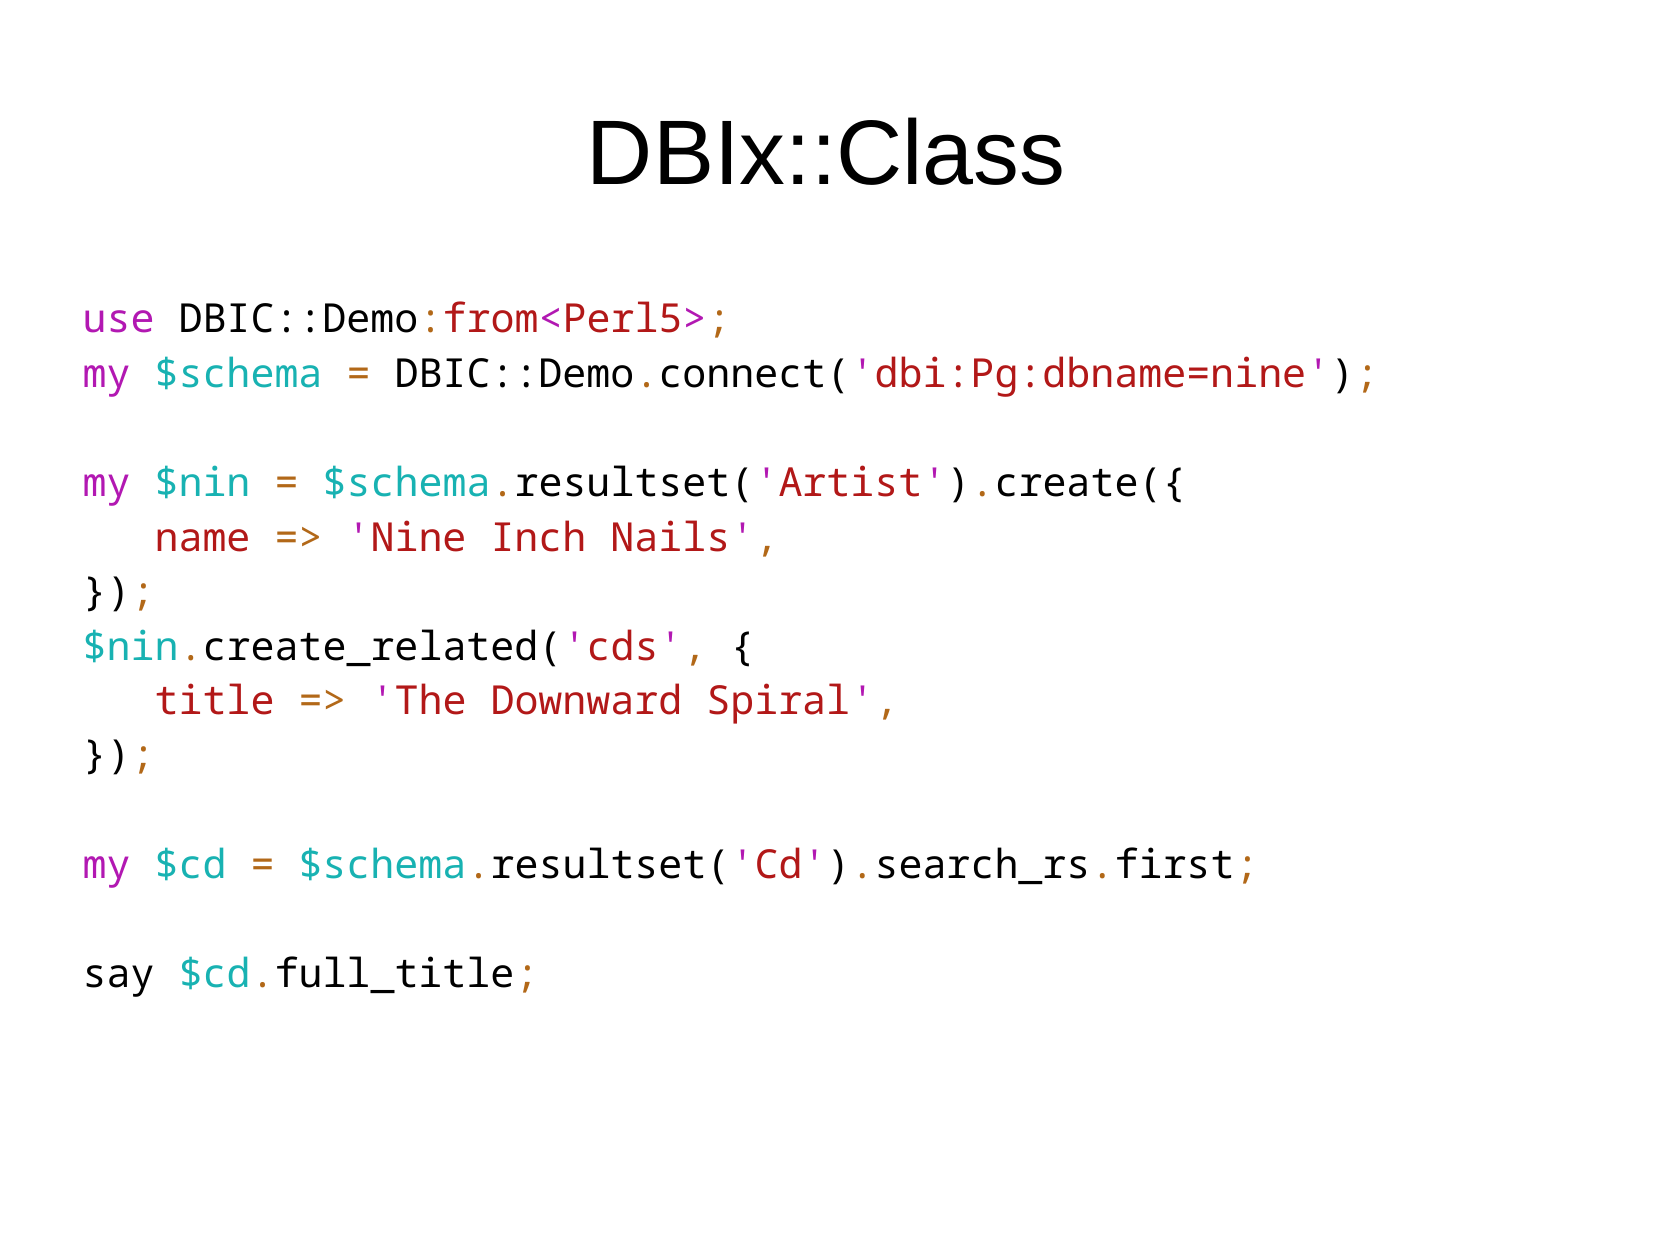

# DBIx::Class
use DBIC::Demo:from<Perl5>;
my $schema = DBIC::Demo.connect('dbi:Pg:dbname=nine');
my $nin = $schema.resultset('Artist').create({
   name => 'Nine Inch Nails',
});
$nin.create_related('cds', {
   title => 'The Downward Spiral',
});
my $cd = $schema.resultset('Cd').search_rs.first;
    
say $cd.full_title;